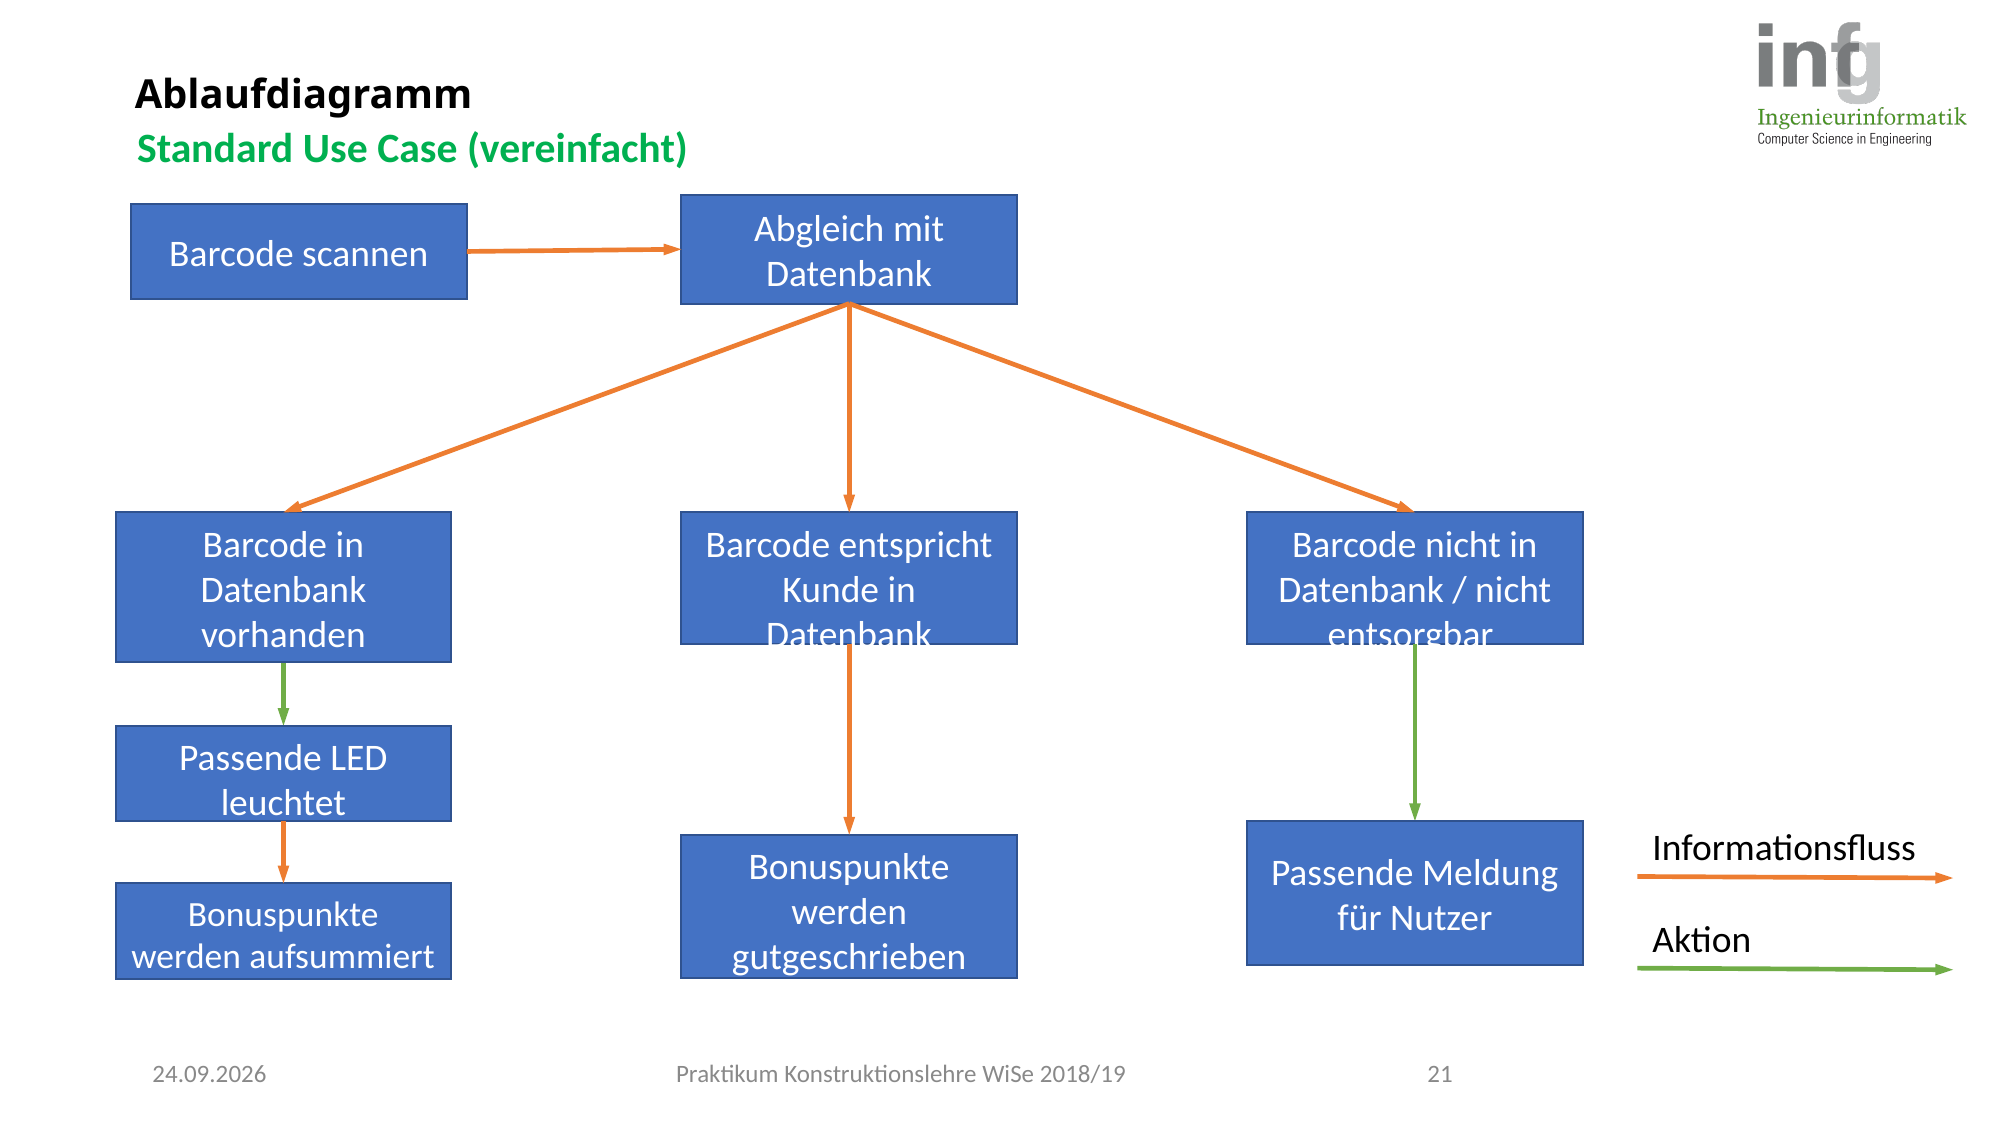

# Ablaufdiagramm
Standard Use Case (vereinfacht)
Abgleich mit Datenbank
Barcode scannen
Barcode in Datenbank vorhanden
Barcode entspricht Kunde in Datenbank
Barcode nicht in Datenbank / nicht entsorgbar
Passende LED leuchtet
Passende Meldung für Nutzer
Bonuspunkte werden gutgeschrieben
Bonuspunkte werden aufsummiert
Informationsfluss
Aktion
Praktikum Konstruktionslehre WiSe 2018/19
21